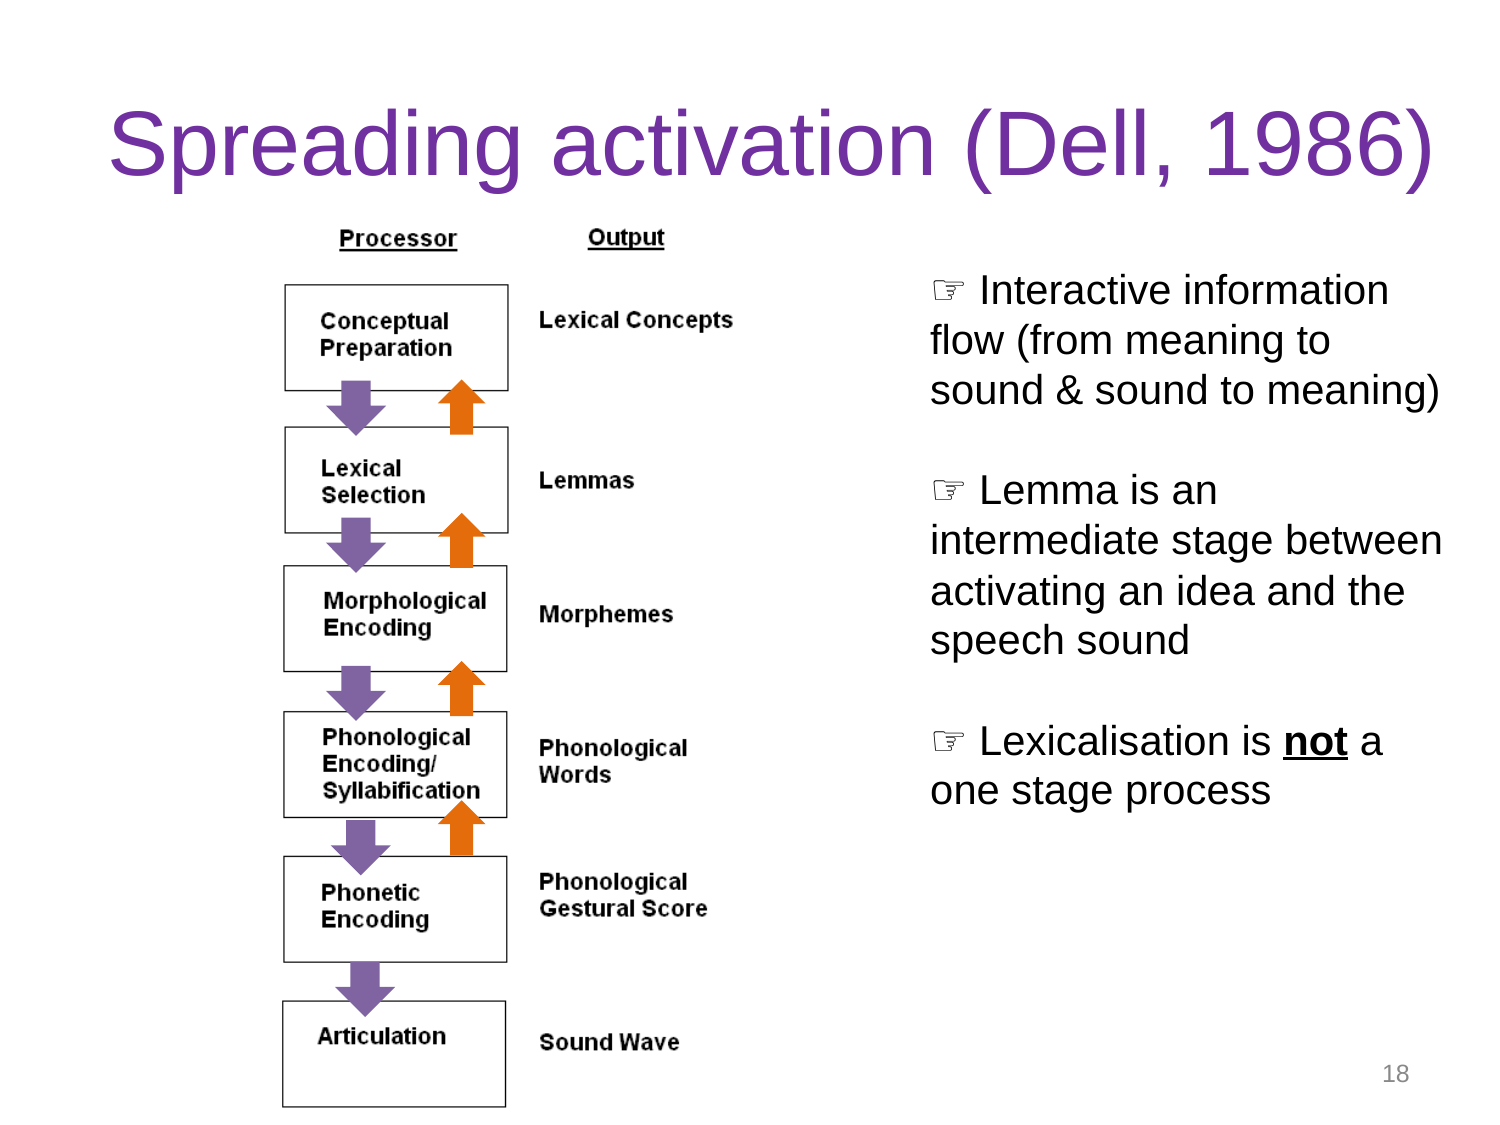

# Spreading activation (Dell, 1986)
☞ Interactive information flow (from meaning to sound & sound to meaning)
☞ Lemma is an intermediate stage between activating an idea and the speech sound
☞ Lexicalisation is not a one stage process